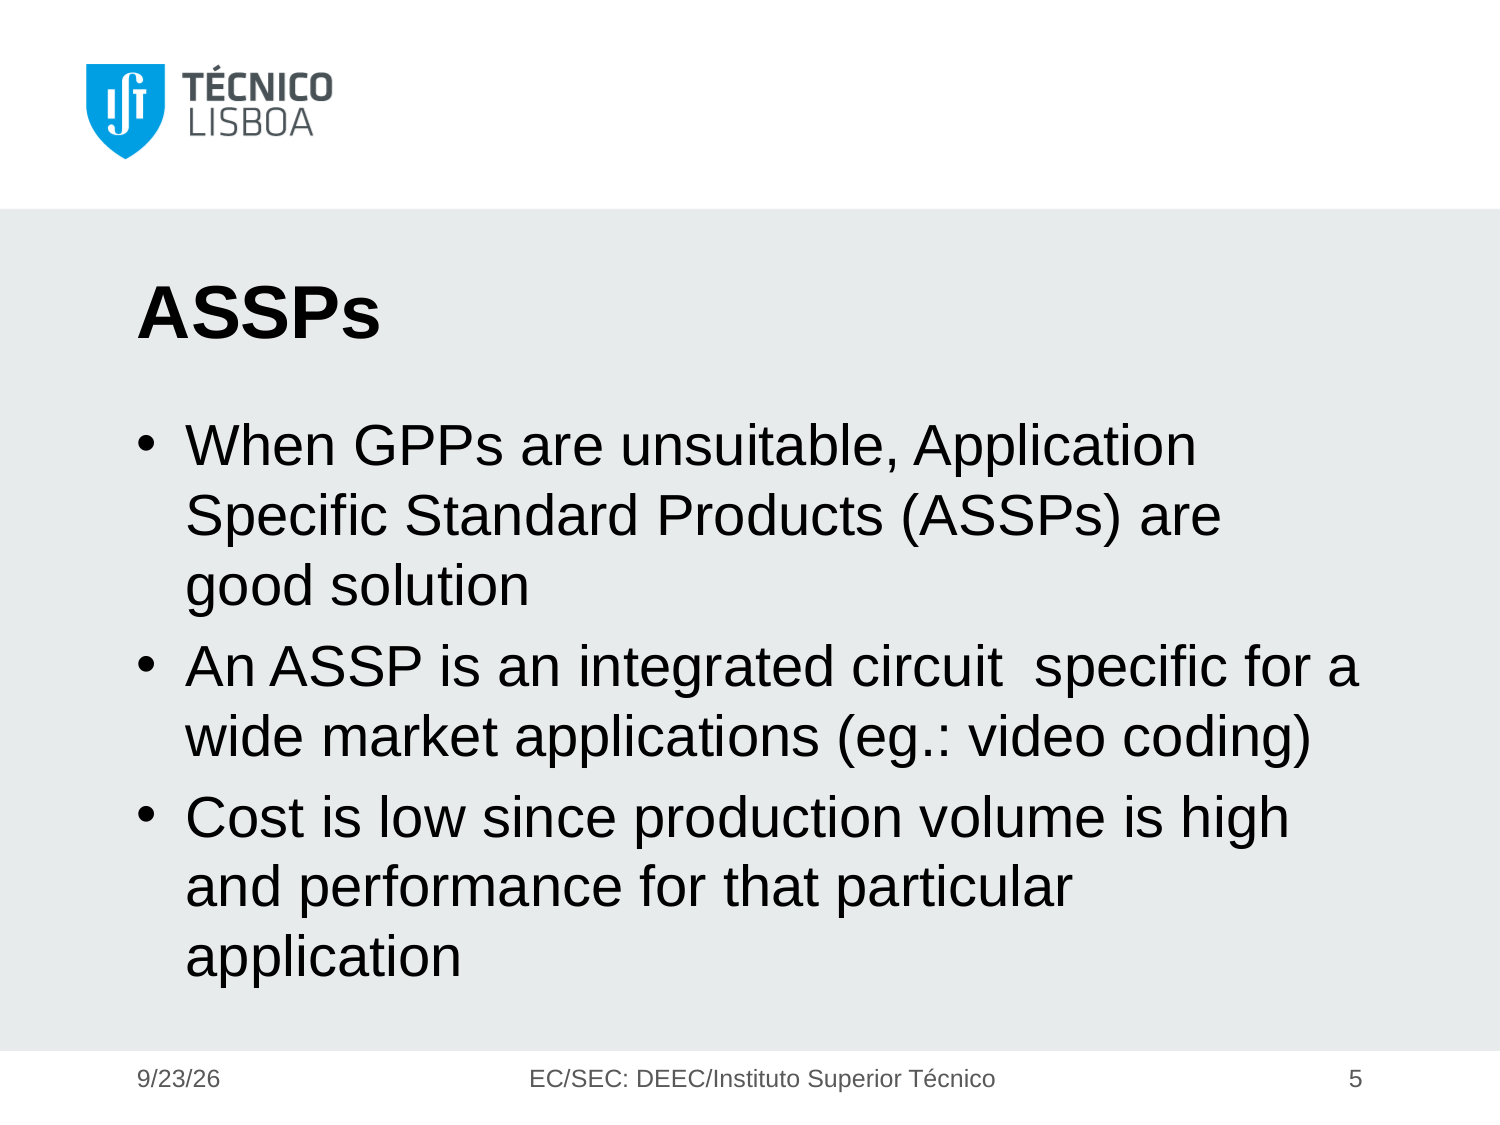

# ASSPs
When GPPs are unsuitable, Application Specific Standard Products (ASSPs) are good solution
An ASSP is an integrated circuit specific for a wide market applications (eg.: video coding)
Cost is low since production volume is high and performance for that particular application
EC/SEC: DEEC/Instituto Superior Técnico